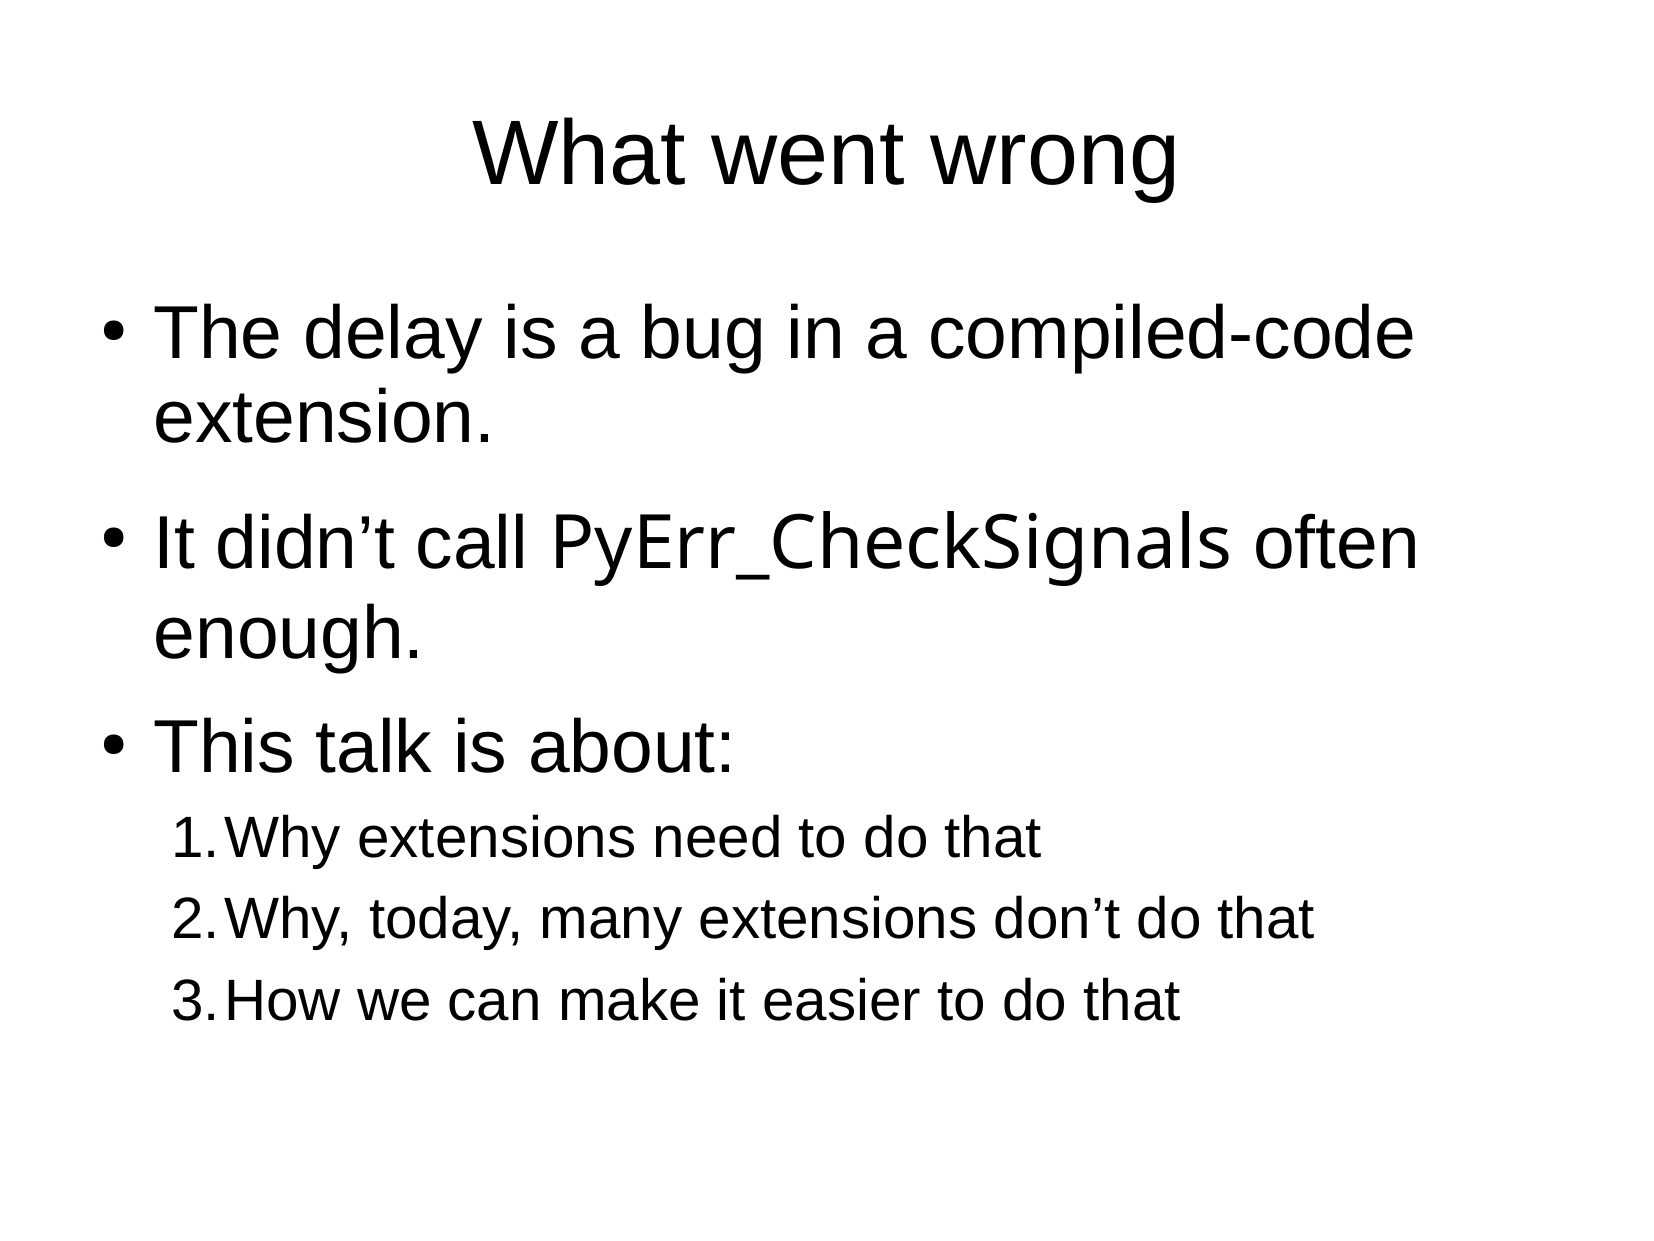

# What went wrong
The delay is a bug in a compiled-code extension.
It didn’t call PyErr_CheckSignals often enough.
This talk is about:
Why extensions need to do that
Why, today, many extensions don’t do that
How we can make it easier to do that